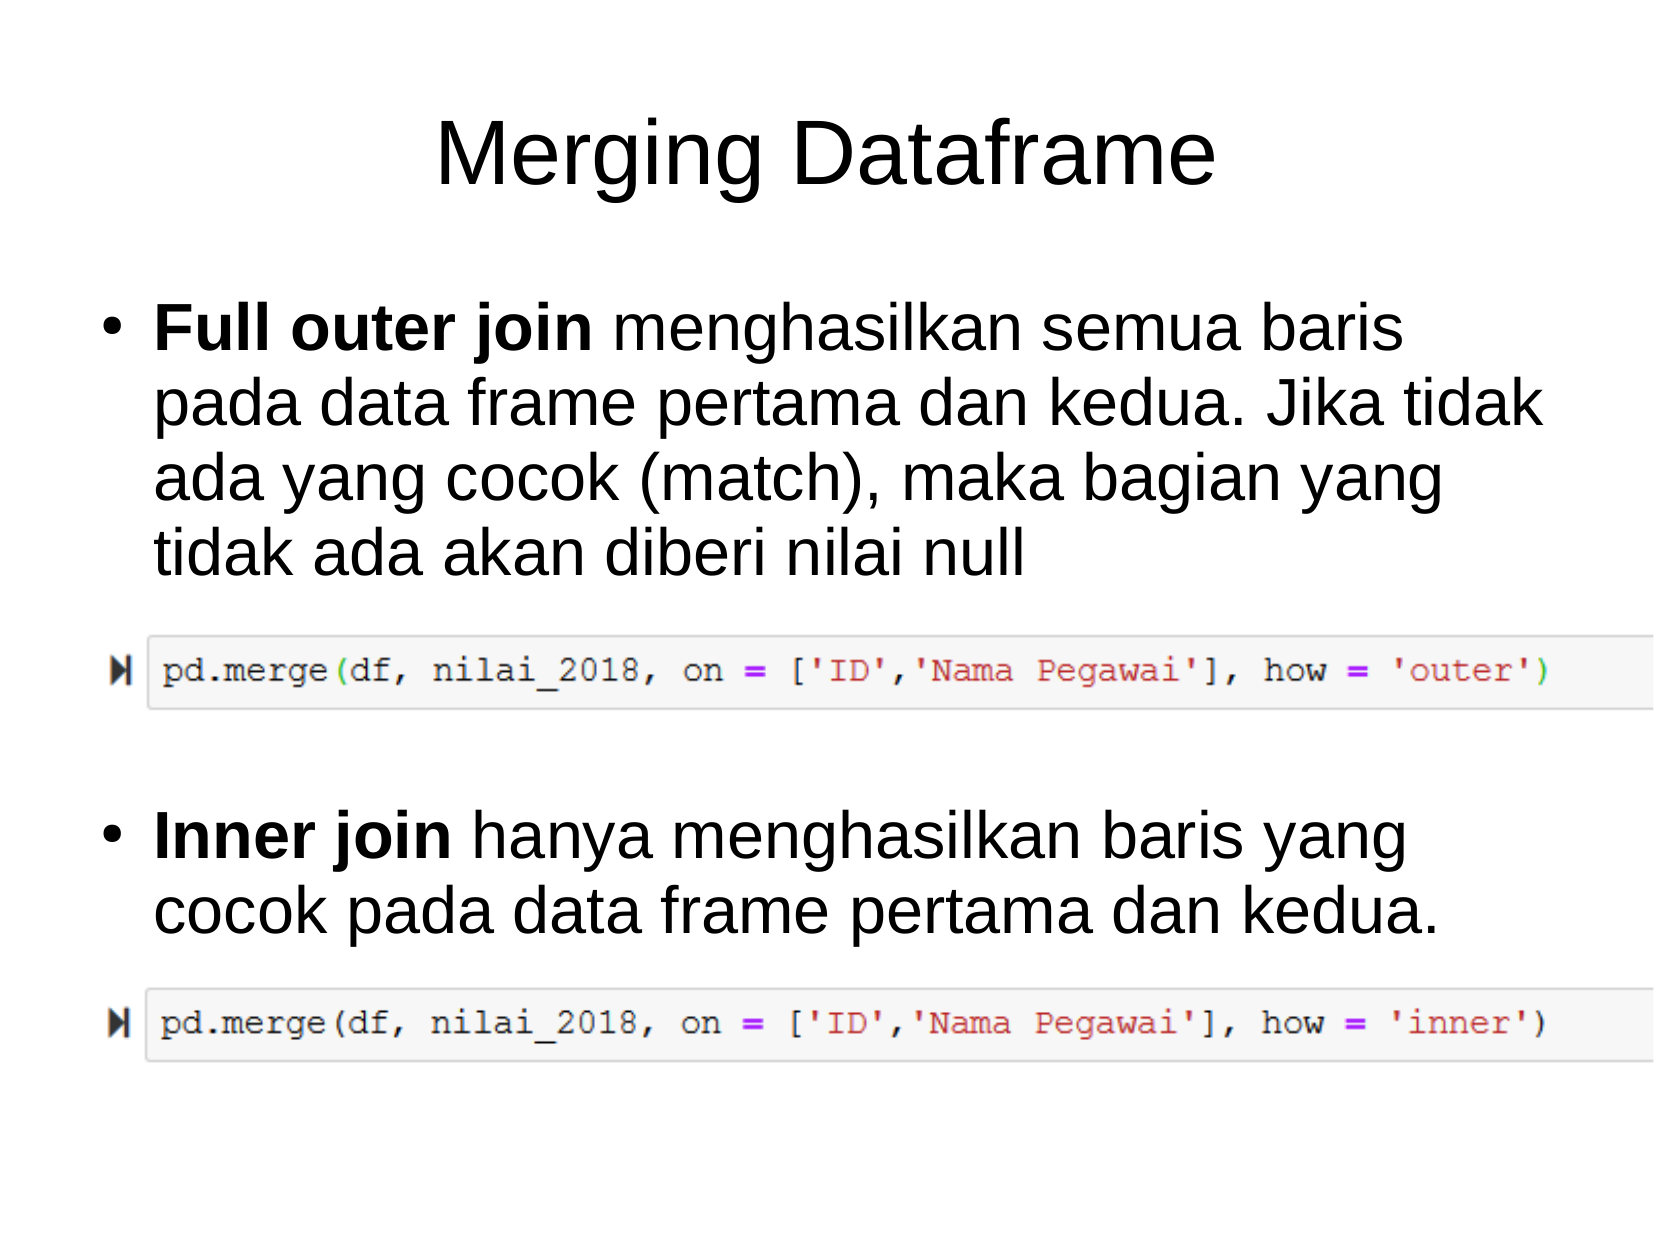

# Merging Dataframe
Full outer join menghasilkan semua baris pada data frame pertama dan kedua. Jika tidak ada yang cocok (match), maka bagian yang tidak ada akan diberi nilai null
Inner join hanya menghasilkan baris yang cocok pada data frame pertama dan kedua.